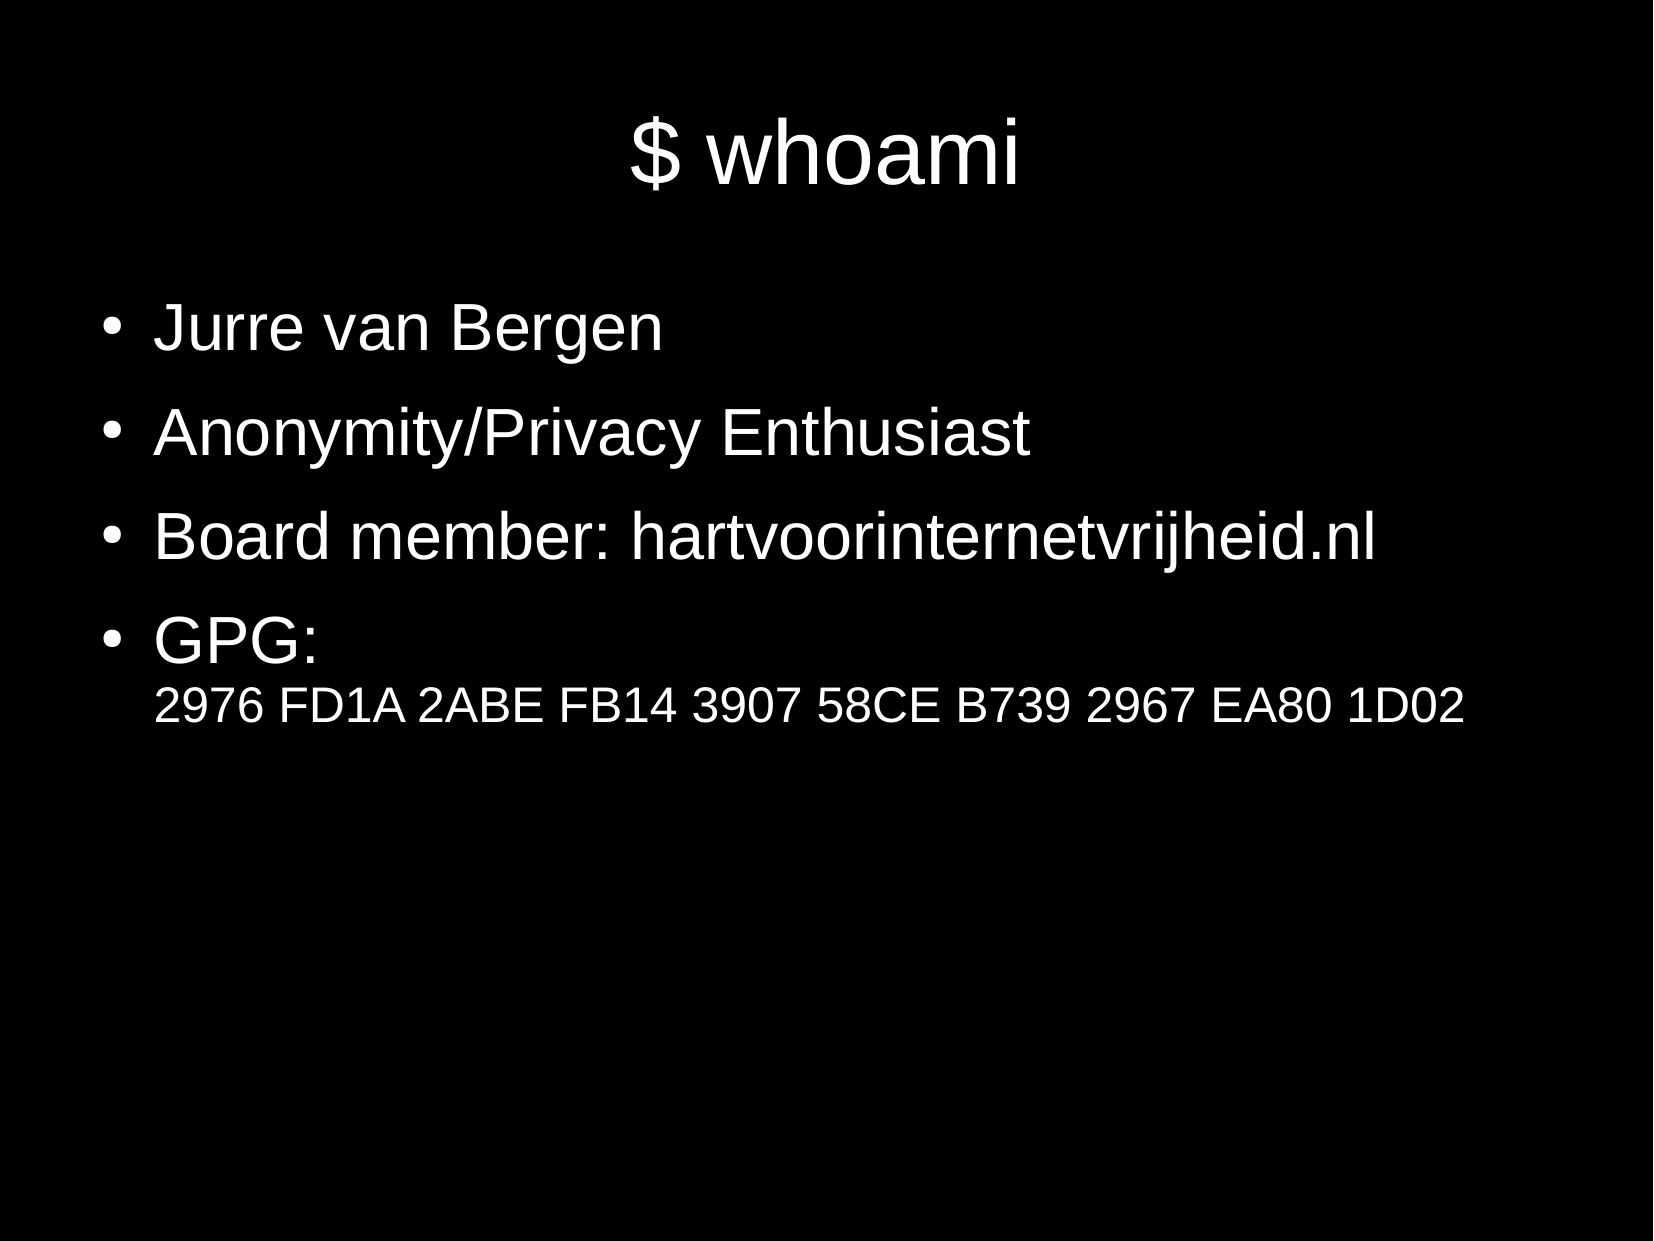

# $ whoami
Jurre van Bergen
Anonymity/Privacy Enthusiast
Board member: hartvoorinternetvrijheid.nl
GPG:
2976 FD1A 2ABE FB14 3907 58CE B739 2967 EA80 1D02